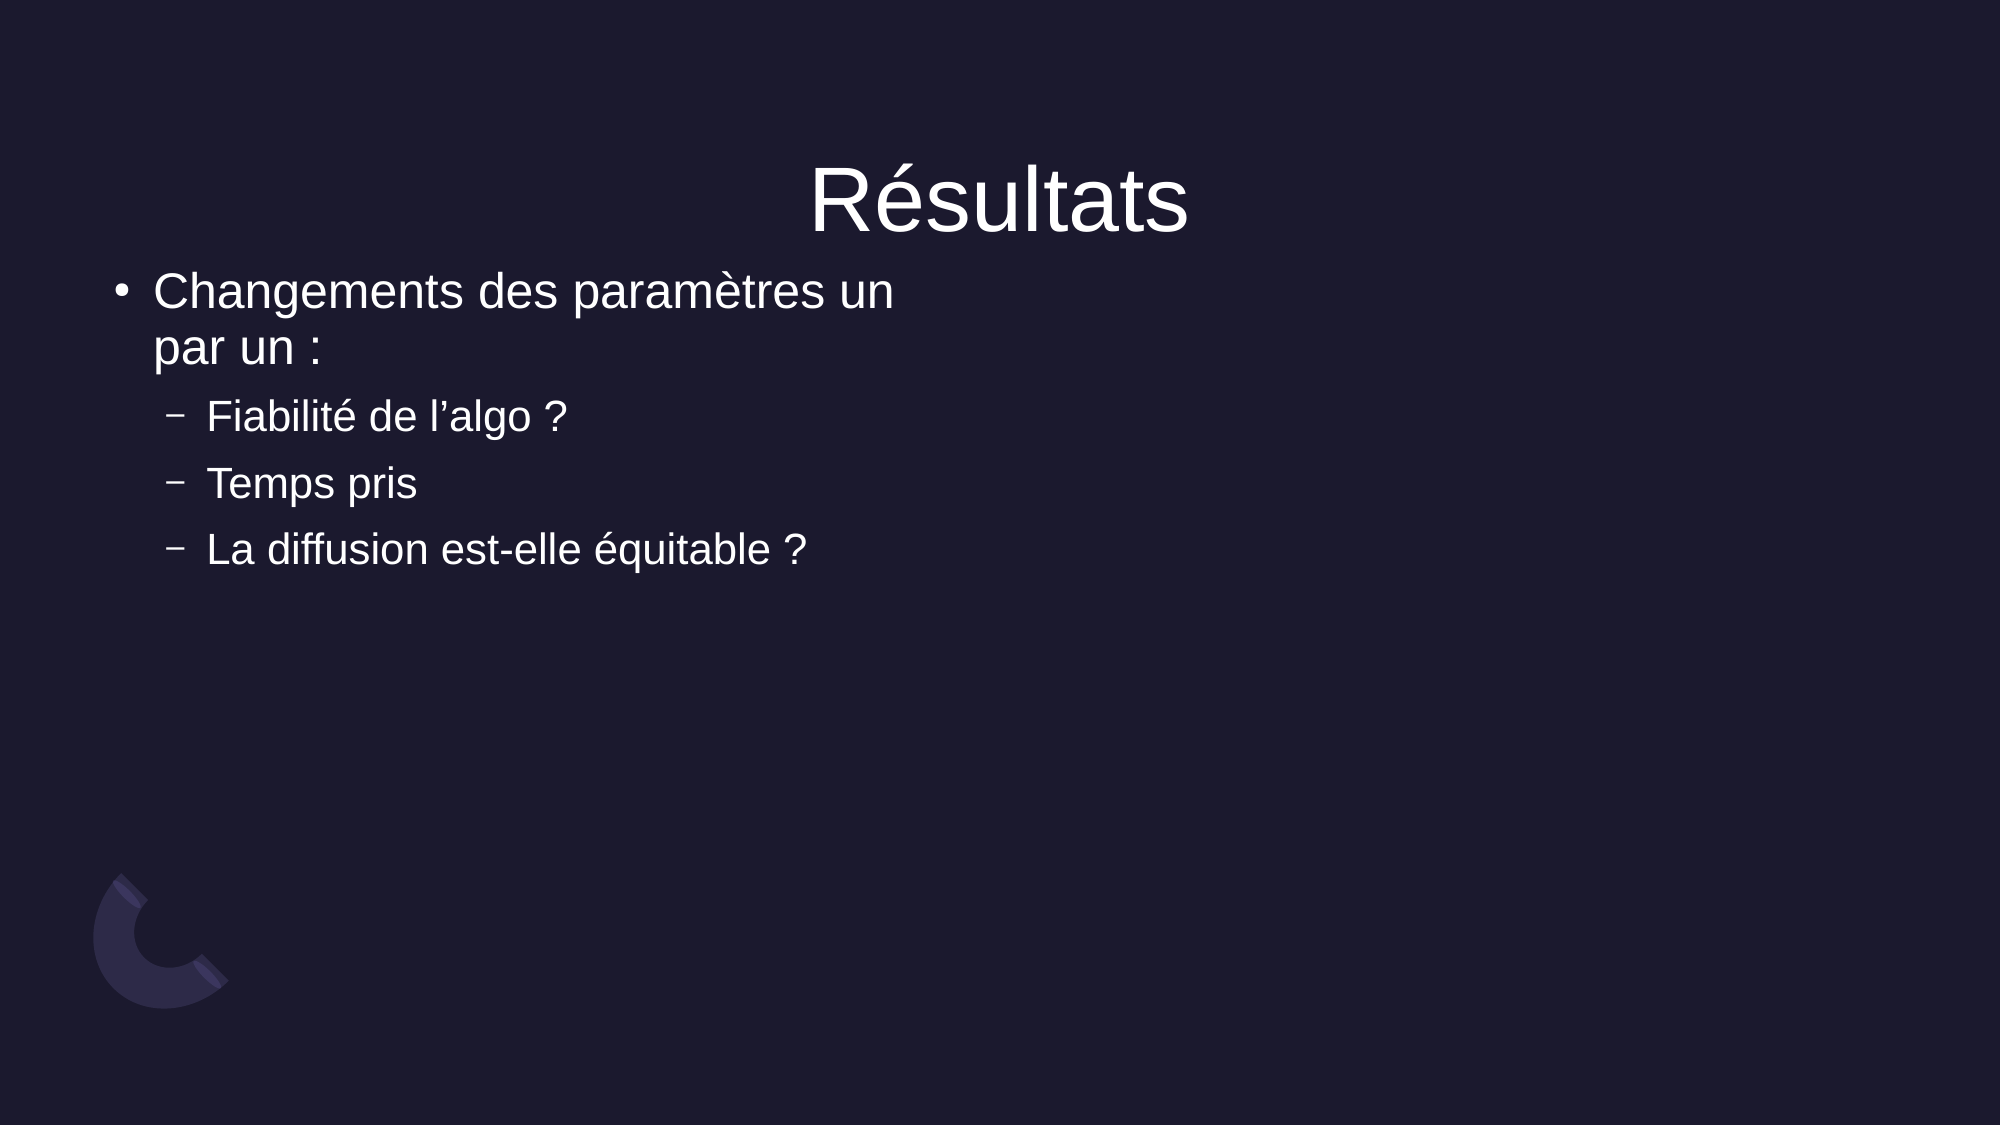

# Résultats
Changements des paramètres un par un :
Fiabilité de l’algo ?
Temps pris
La diffusion est-elle équitable ?